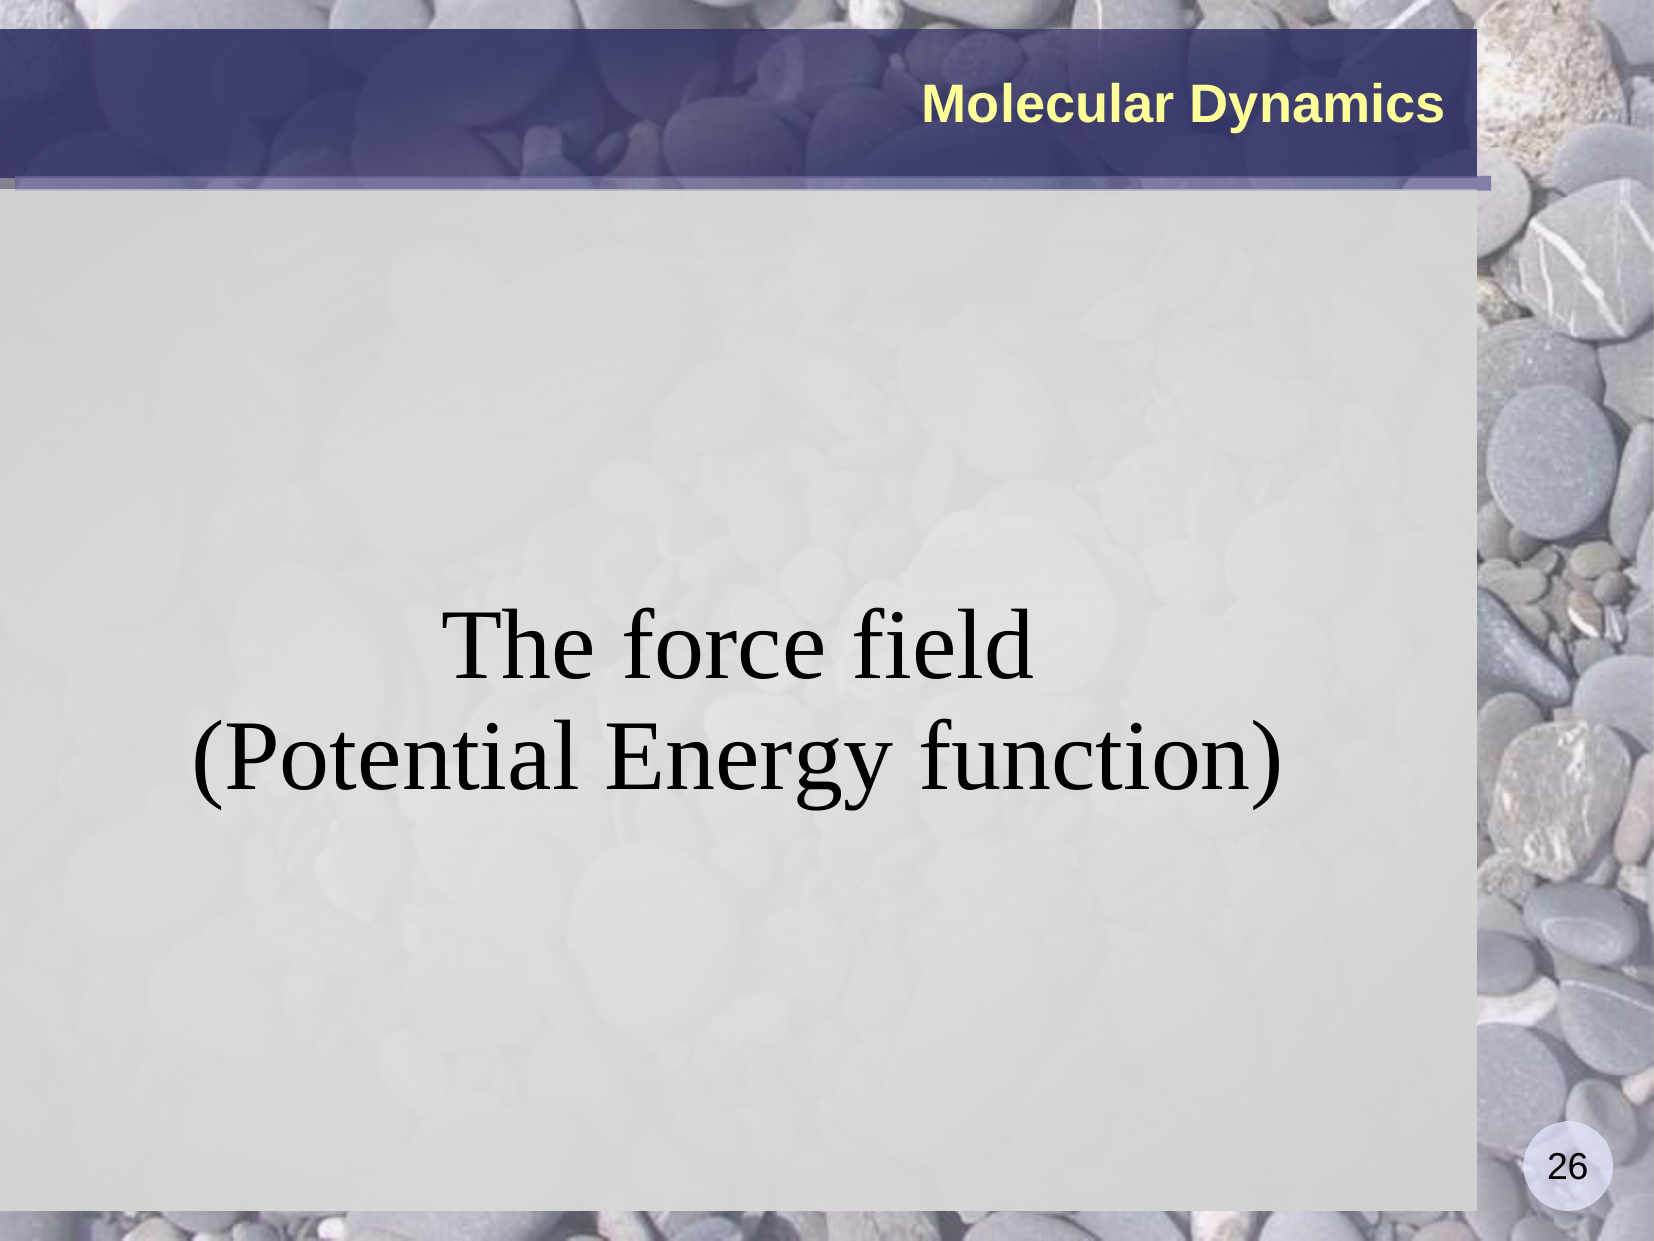

# Molecular Dynamics
The force field
(Potential Energy function)